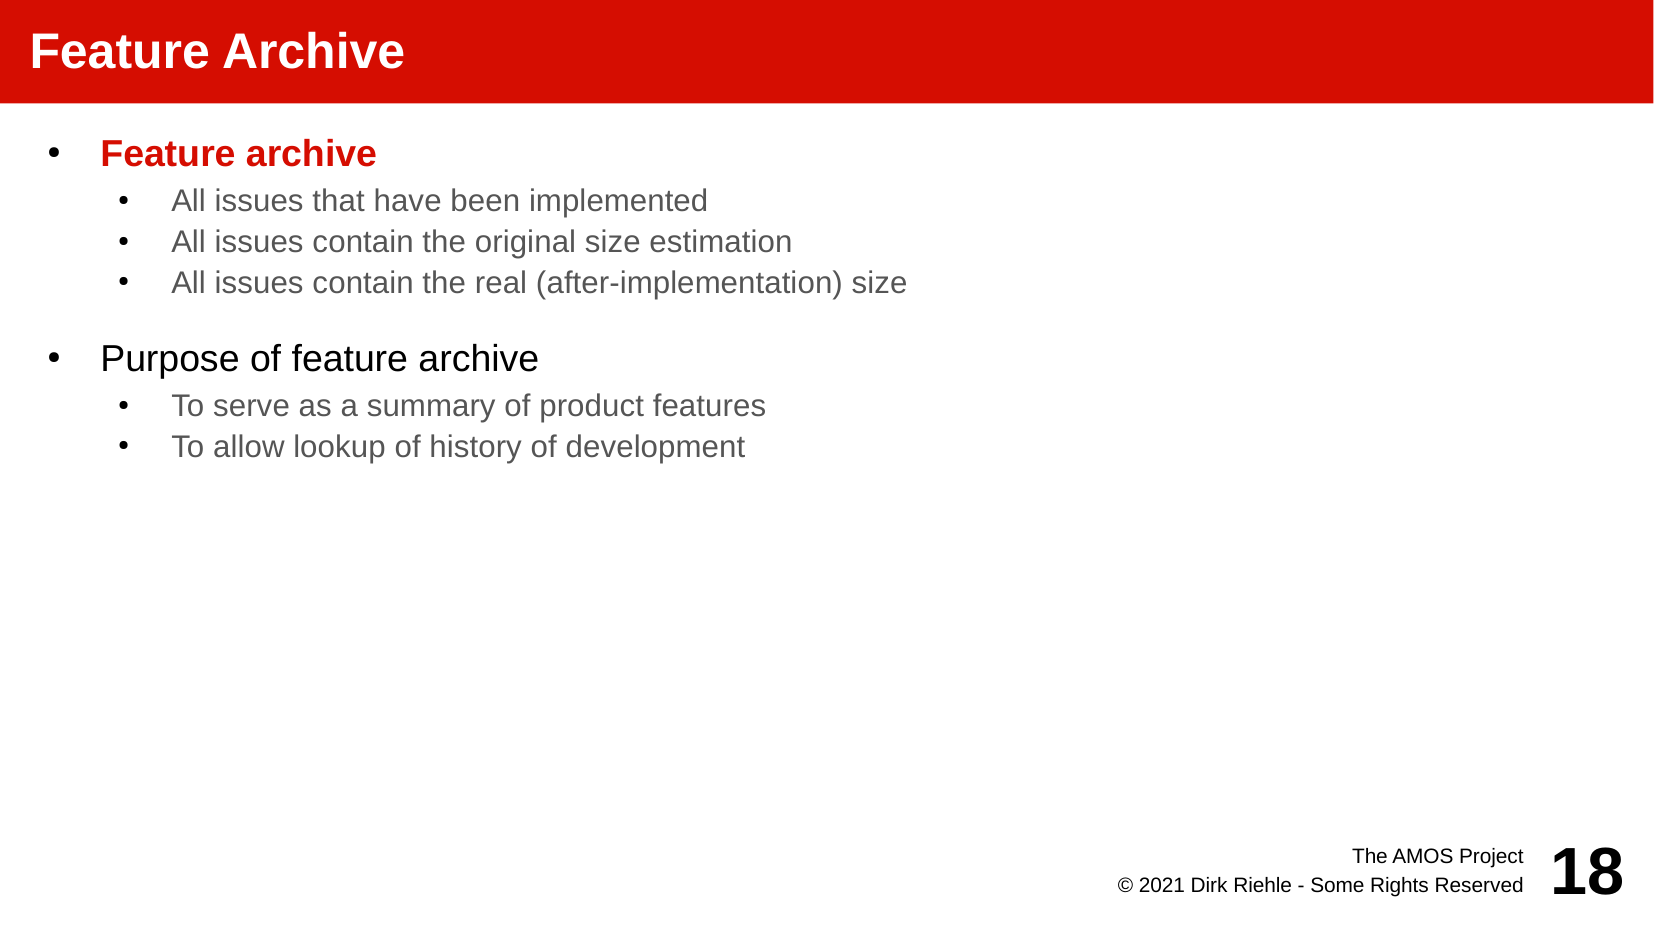

# Feature Archive
Feature archive
All issues that have been implemented
All issues contain the original size estimation
All issues contain the real (after-implementation) size
Purpose of feature archive
To serve as a summary of product features
To allow lookup of history of development
The AMOS Project
18
© 2021 Dirk Riehle - Some Rights Reserved